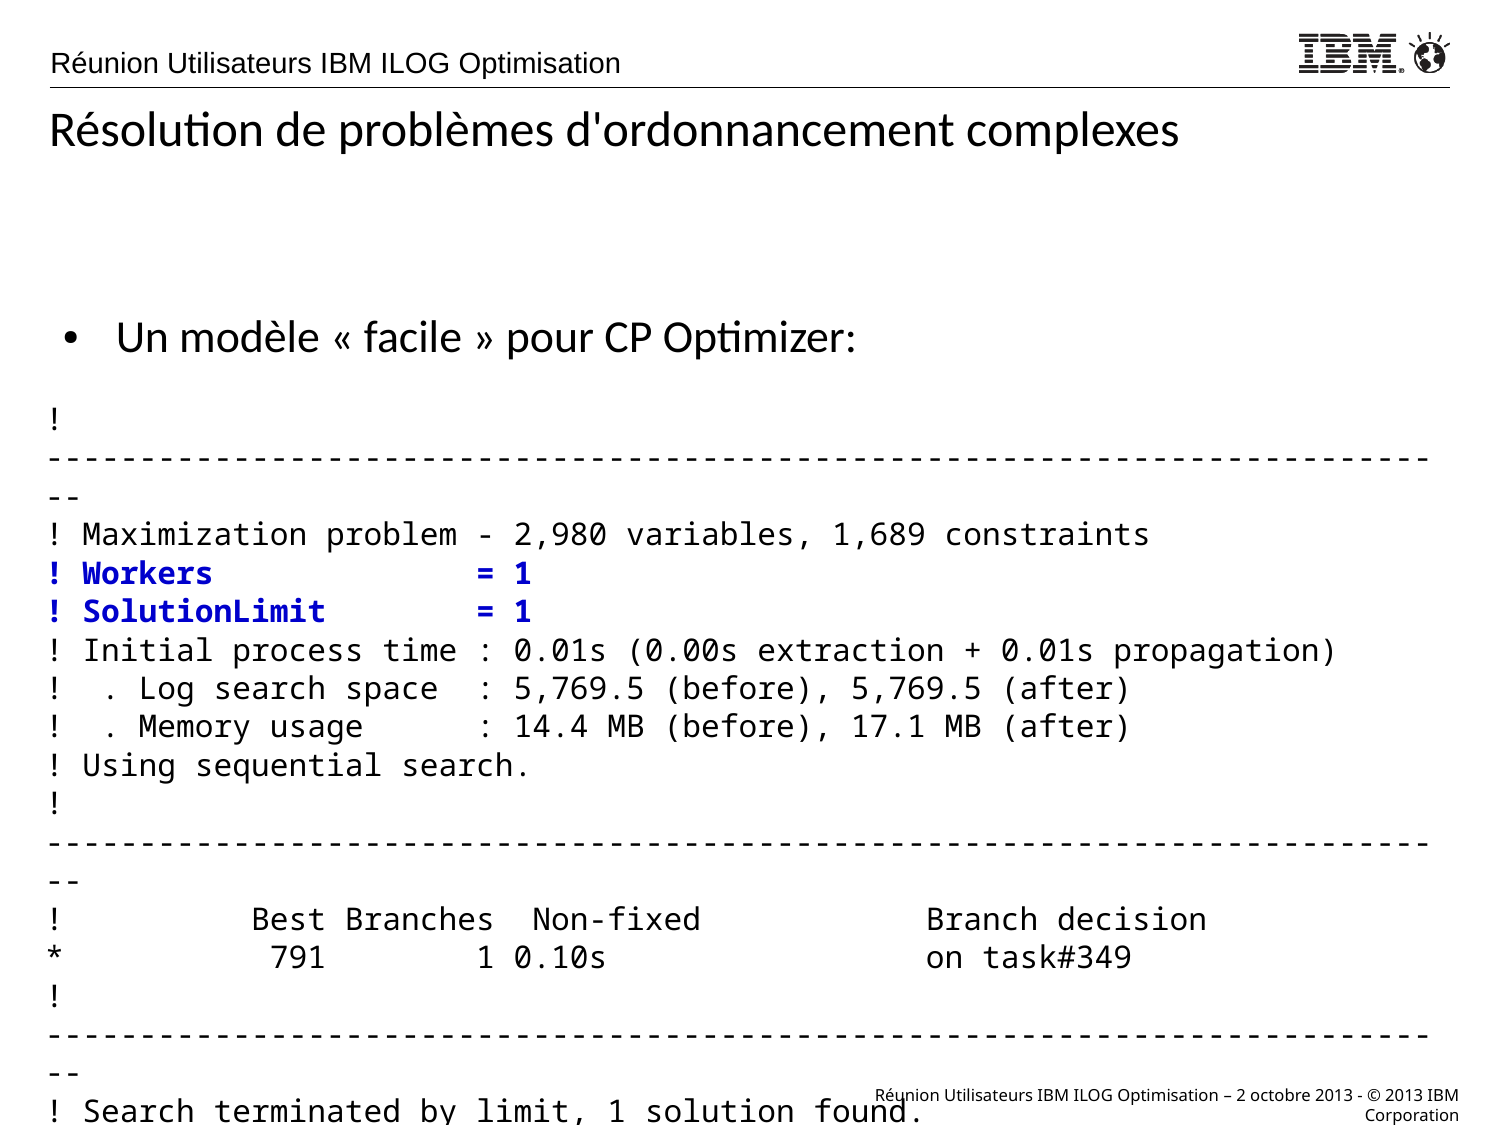

# Résolution de problèmes d'ordonnancement complexes
Un modèle « facile » pour CP Optimizer:
! ----------------------------------------------------------------------------
! Maximization problem - 2,980 variables, 1,689 constraints
! Workers = 1
! SolutionLimit = 1
! Initial process time : 0.01s (0.00s extraction + 0.01s propagation)
! . Log search space : 5,769.5 (before), 5,769.5 (after)
! . Memory usage : 14.4 MB (before), 17.1 MB (after)
! Using sequential search.
! ----------------------------------------------------------------------------
! Best Branches Non-fixed Branch decision
* 791 1 0.10s on task#349
! ----------------------------------------------------------------------------
! Search terminated by limit, 1 solution found.
! Best objective : 791
! Number of branches : 1
! Number of fails : 0
! Total memory usage : 21.1 MB (19.0 MB CP Optimizer + 2.1 MB Concert)
! Time spent in solve : 0.12s (0.12s engine + 0.00s extraction)
! Search speed (br. / s) : 8.0
! ----------------------------------------------------------------------------